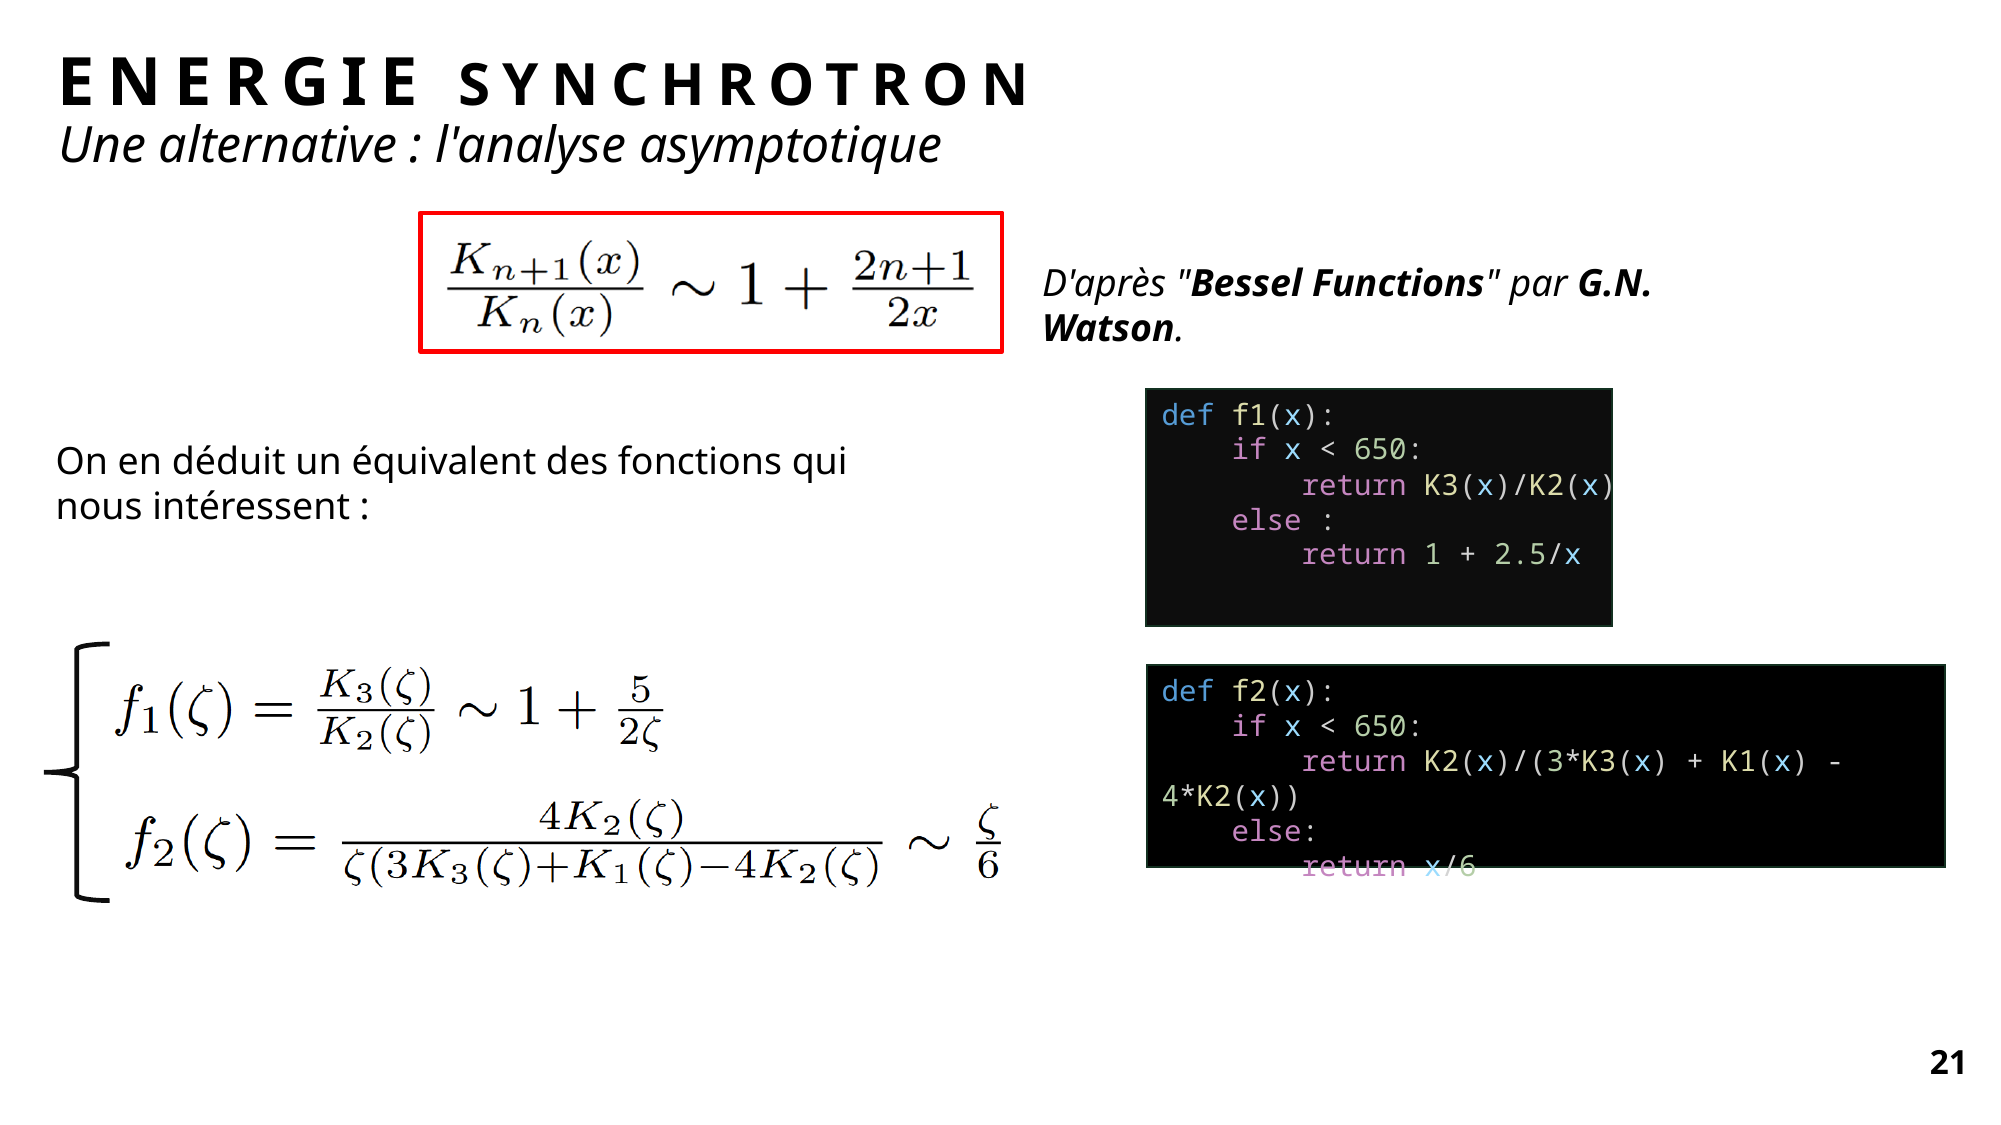

# Energie synchrotron
Une alternative : l'analyse asymptotique
D'après "Bessel Functions" par G.N. Watson.
Mines Paris | PSL
def f1(x):
    if x < 650:
        return K3(x)/K2(x)
    else :
        return 1 + 2.5/x
On en déduit un équivalent des fonctions qui nous intéressent :
21
def f2(x):
    if x < 650:
        return K2(x)/(3*K3(x) + K1(x) - 4*K2(x))
    else:
        return x/6